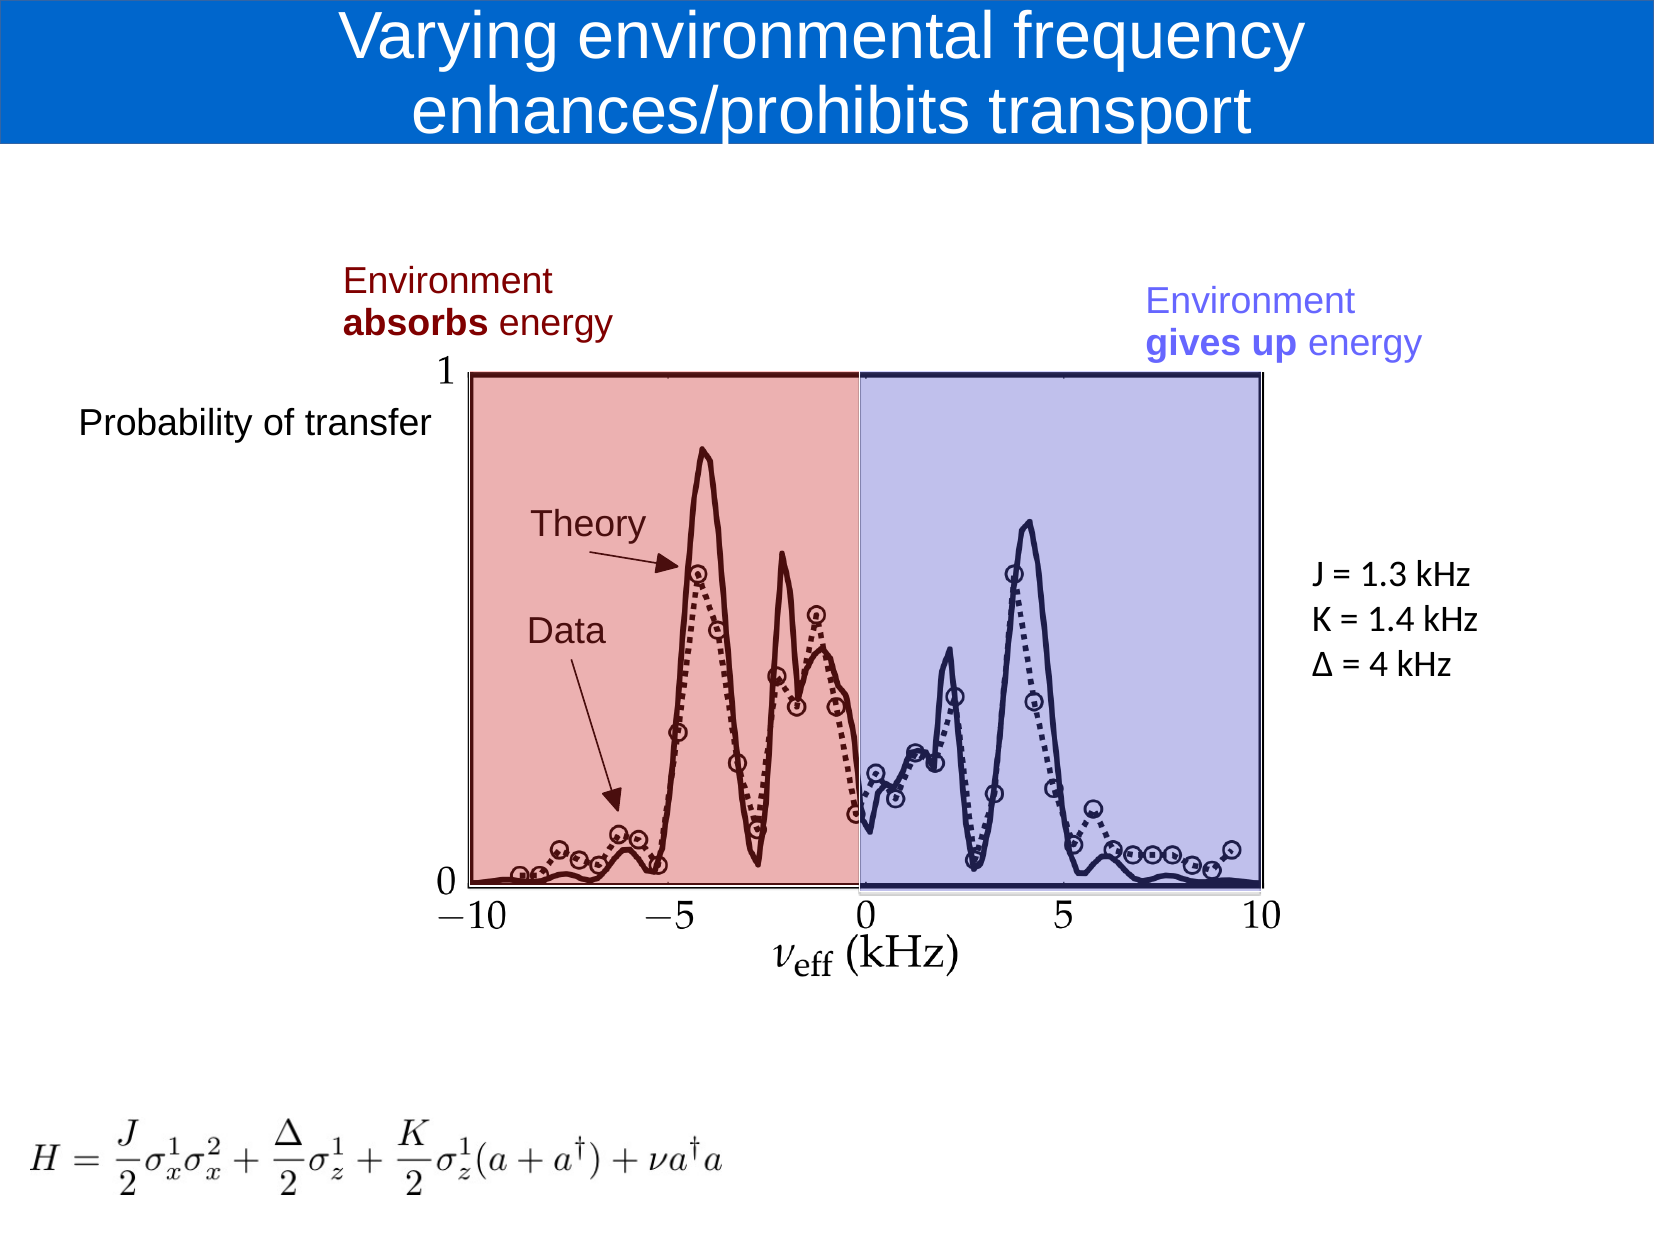

# Varying environmental frequency enhances/prohibits transport
Environment
absorbs energy
Environment
gives up energy
P(acceptor)
Probability of transfer
Theory
J = 1.3 kHz
K = 1.4 kHz
∆ = 4 kHz
Data